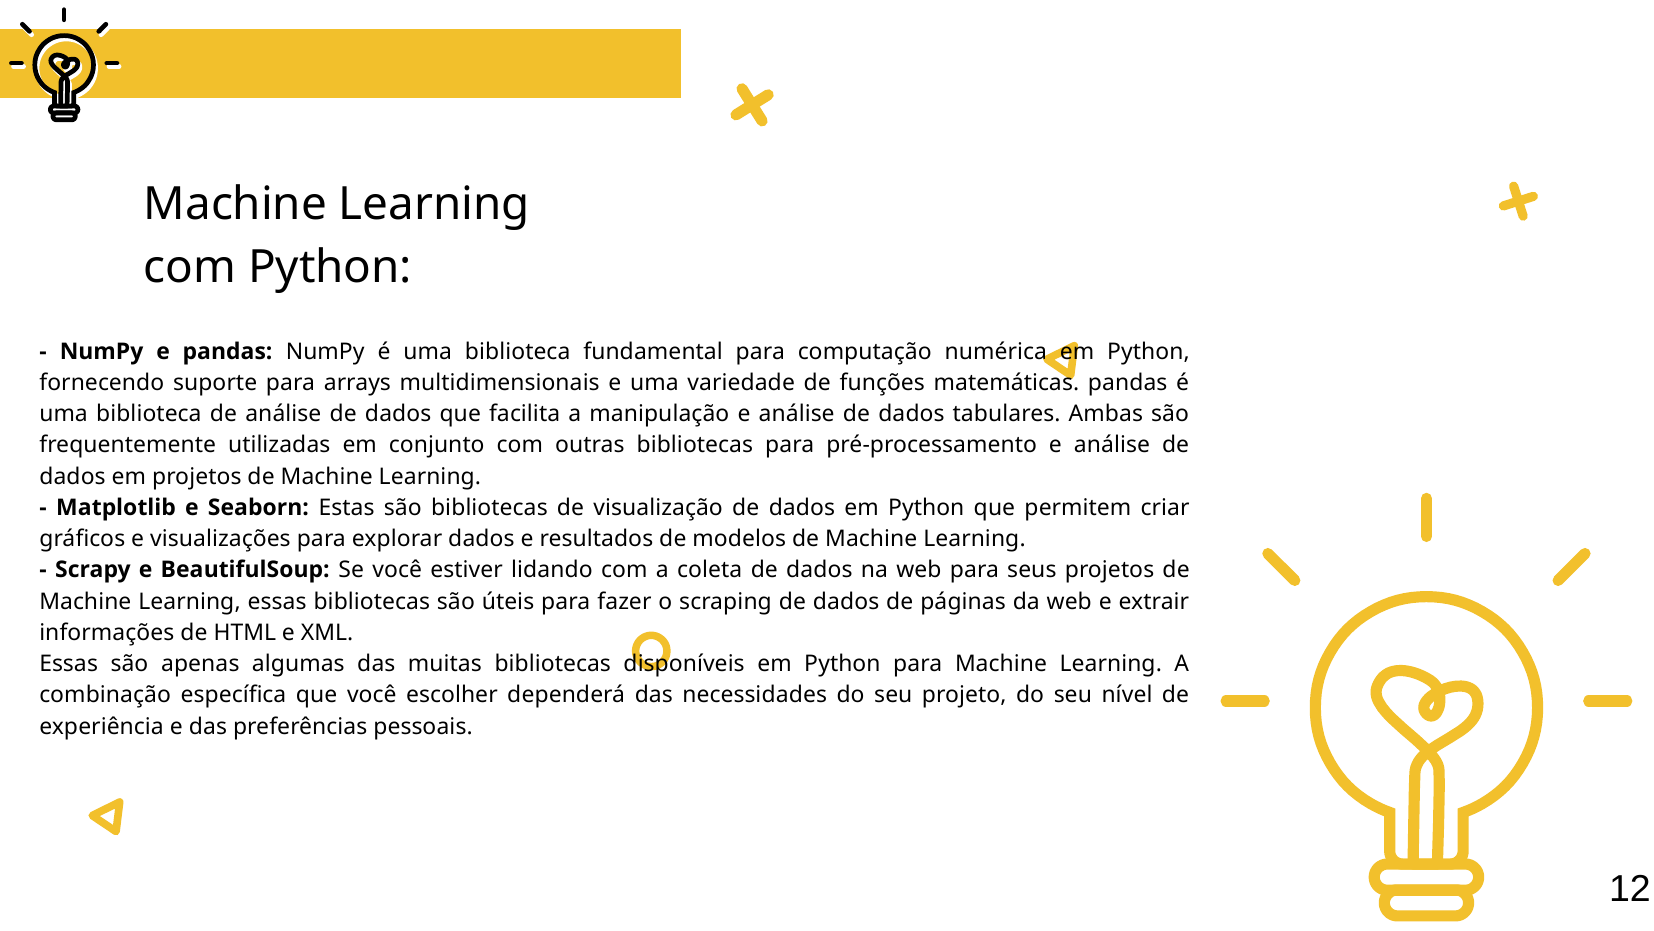

# Machine Learning com Python:
- NumPy e pandas: NumPy é uma biblioteca fundamental para computação numérica em Python, fornecendo suporte para arrays multidimensionais e uma variedade de funções matemáticas. pandas é uma biblioteca de análise de dados que facilita a manipulação e análise de dados tabulares. Ambas são frequentemente utilizadas em conjunto com outras bibliotecas para pré-processamento e análise de dados em projetos de Machine Learning.
- Matplotlib e Seaborn: Estas são bibliotecas de visualização de dados em Python que permitem criar gráficos e visualizações para explorar dados e resultados de modelos de Machine Learning.
- Scrapy e BeautifulSoup: Se você estiver lidando com a coleta de dados na web para seus projetos de Machine Learning, essas bibliotecas são úteis para fazer o scraping de dados de páginas da web e extrair informações de HTML e XML.
Essas são apenas algumas das muitas bibliotecas disponíveis em Python para Machine Learning. A combinação específica que você escolher dependerá das necessidades do seu projeto, do seu nível de experiência e das preferências pessoais.